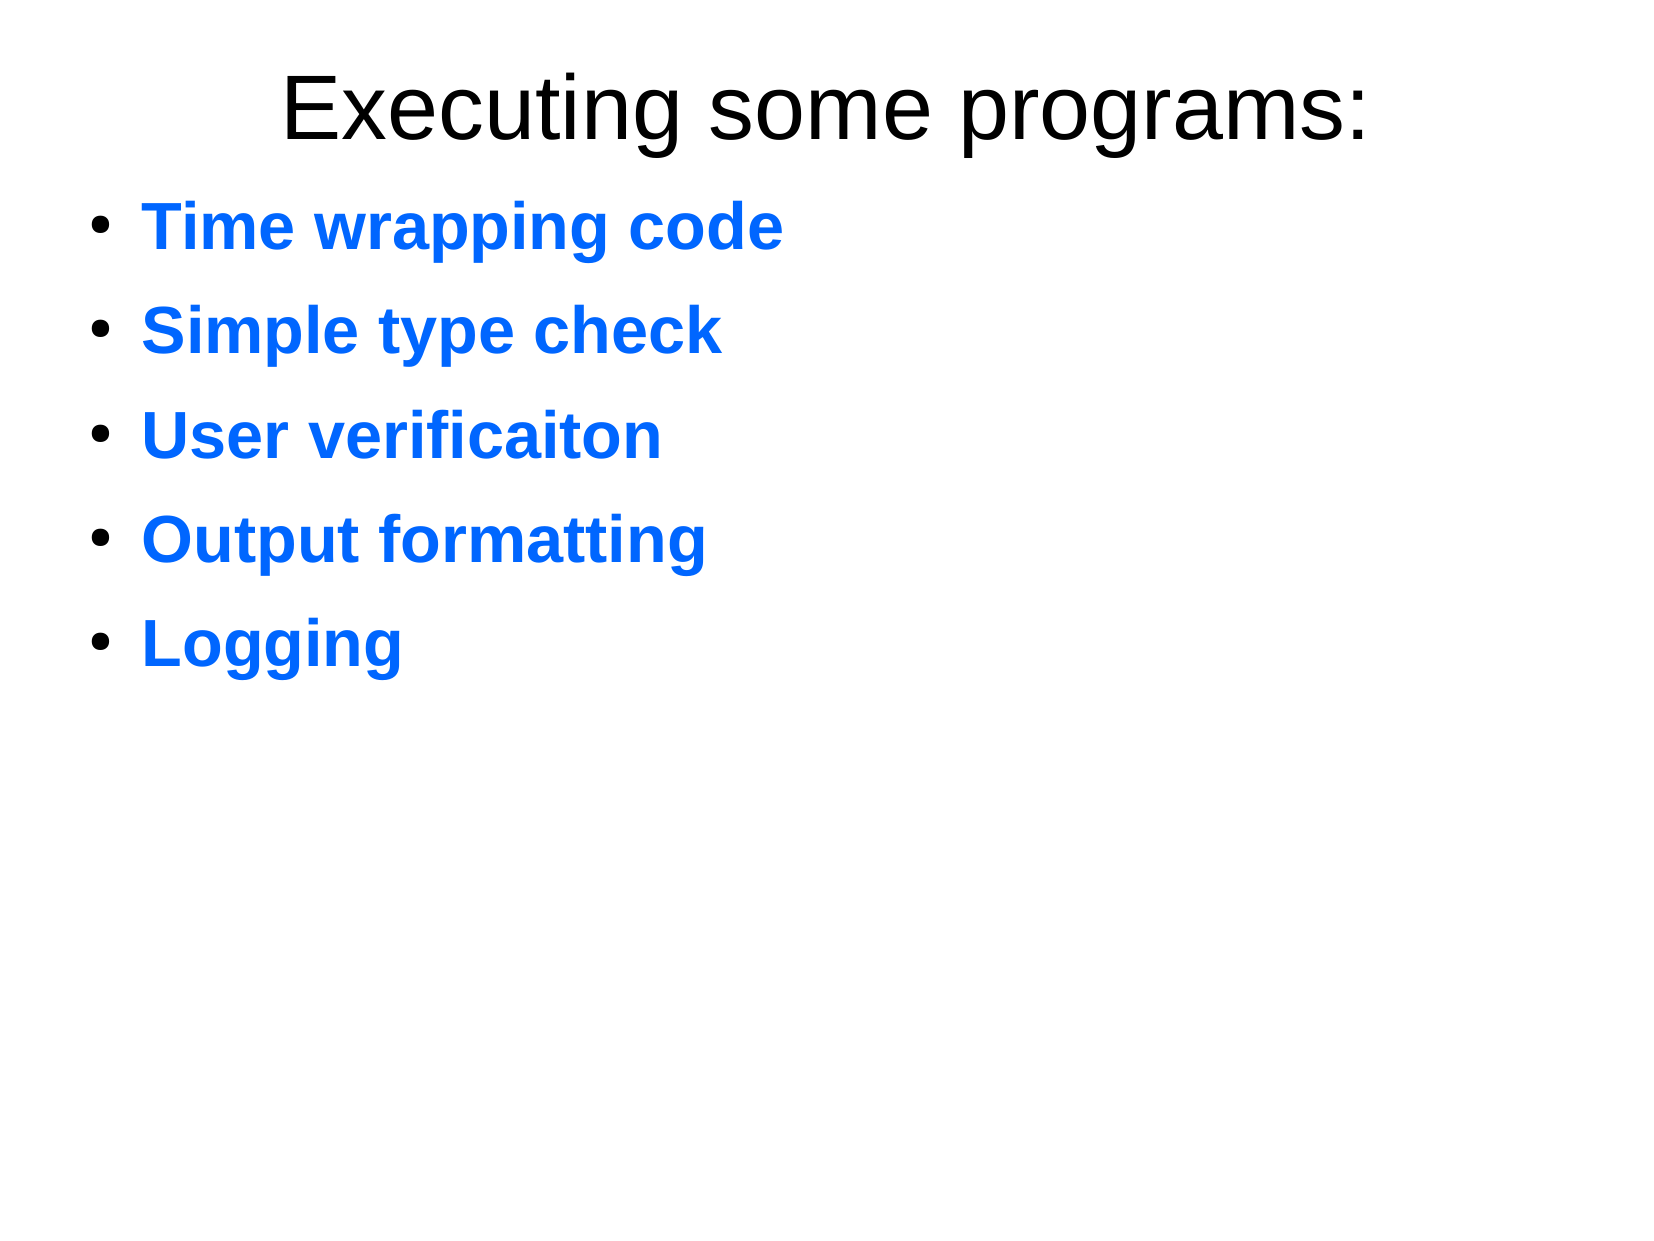

# Executing some programs:
Time wrapping code
Simple type check
User verificaiton
Output formatting
Logging